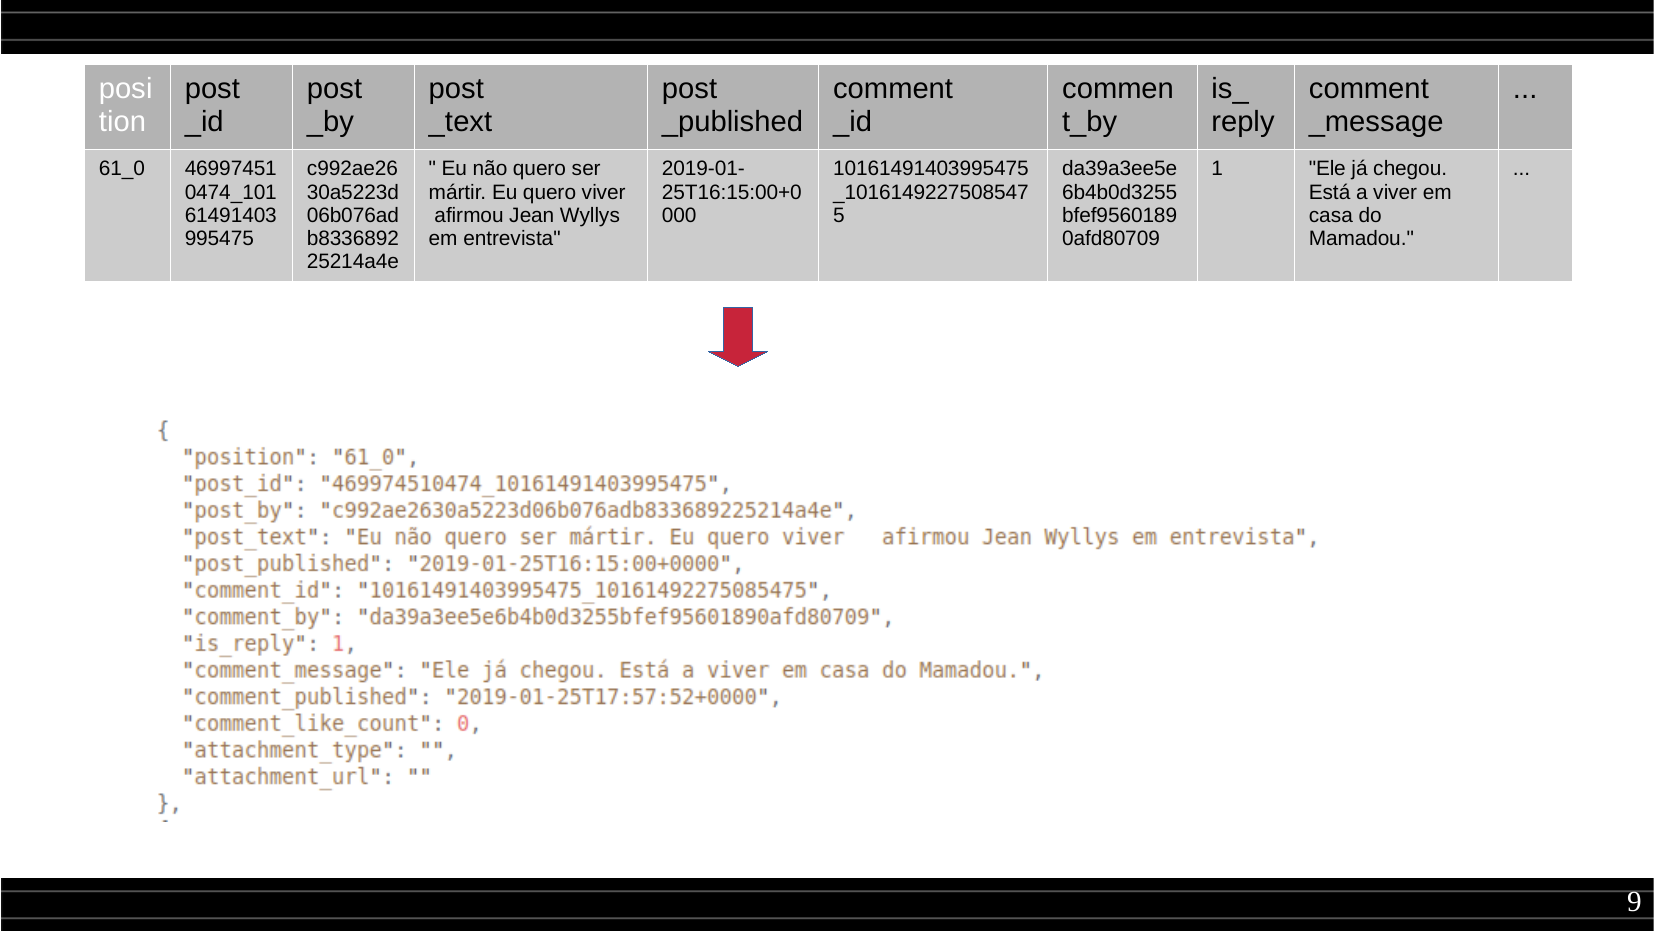

| position | post \_id | post \_by | post \_text | post \_published | comment \_id | comment\_by | is\_ reply | comment \_message | ... |
| --- | --- | --- | --- | --- | --- | --- | --- | --- | --- |
| 61\_0 | 469974510474\_10161491403995475 | c992ae2630a5223d06b076adb833689225214a4e | " Eu não quero ser mártir. Eu quero viver afirmou Jean Wyllys em entrevista" | 2019-01-25T16:15:00+0000 | 10161491403995475\_10161492275085475 | da39a3ee5e6b4b0d3255bfef95601890afd80709 | 1 | "Ele já chegou. Está a viver em casa do Mamadou." | ... |